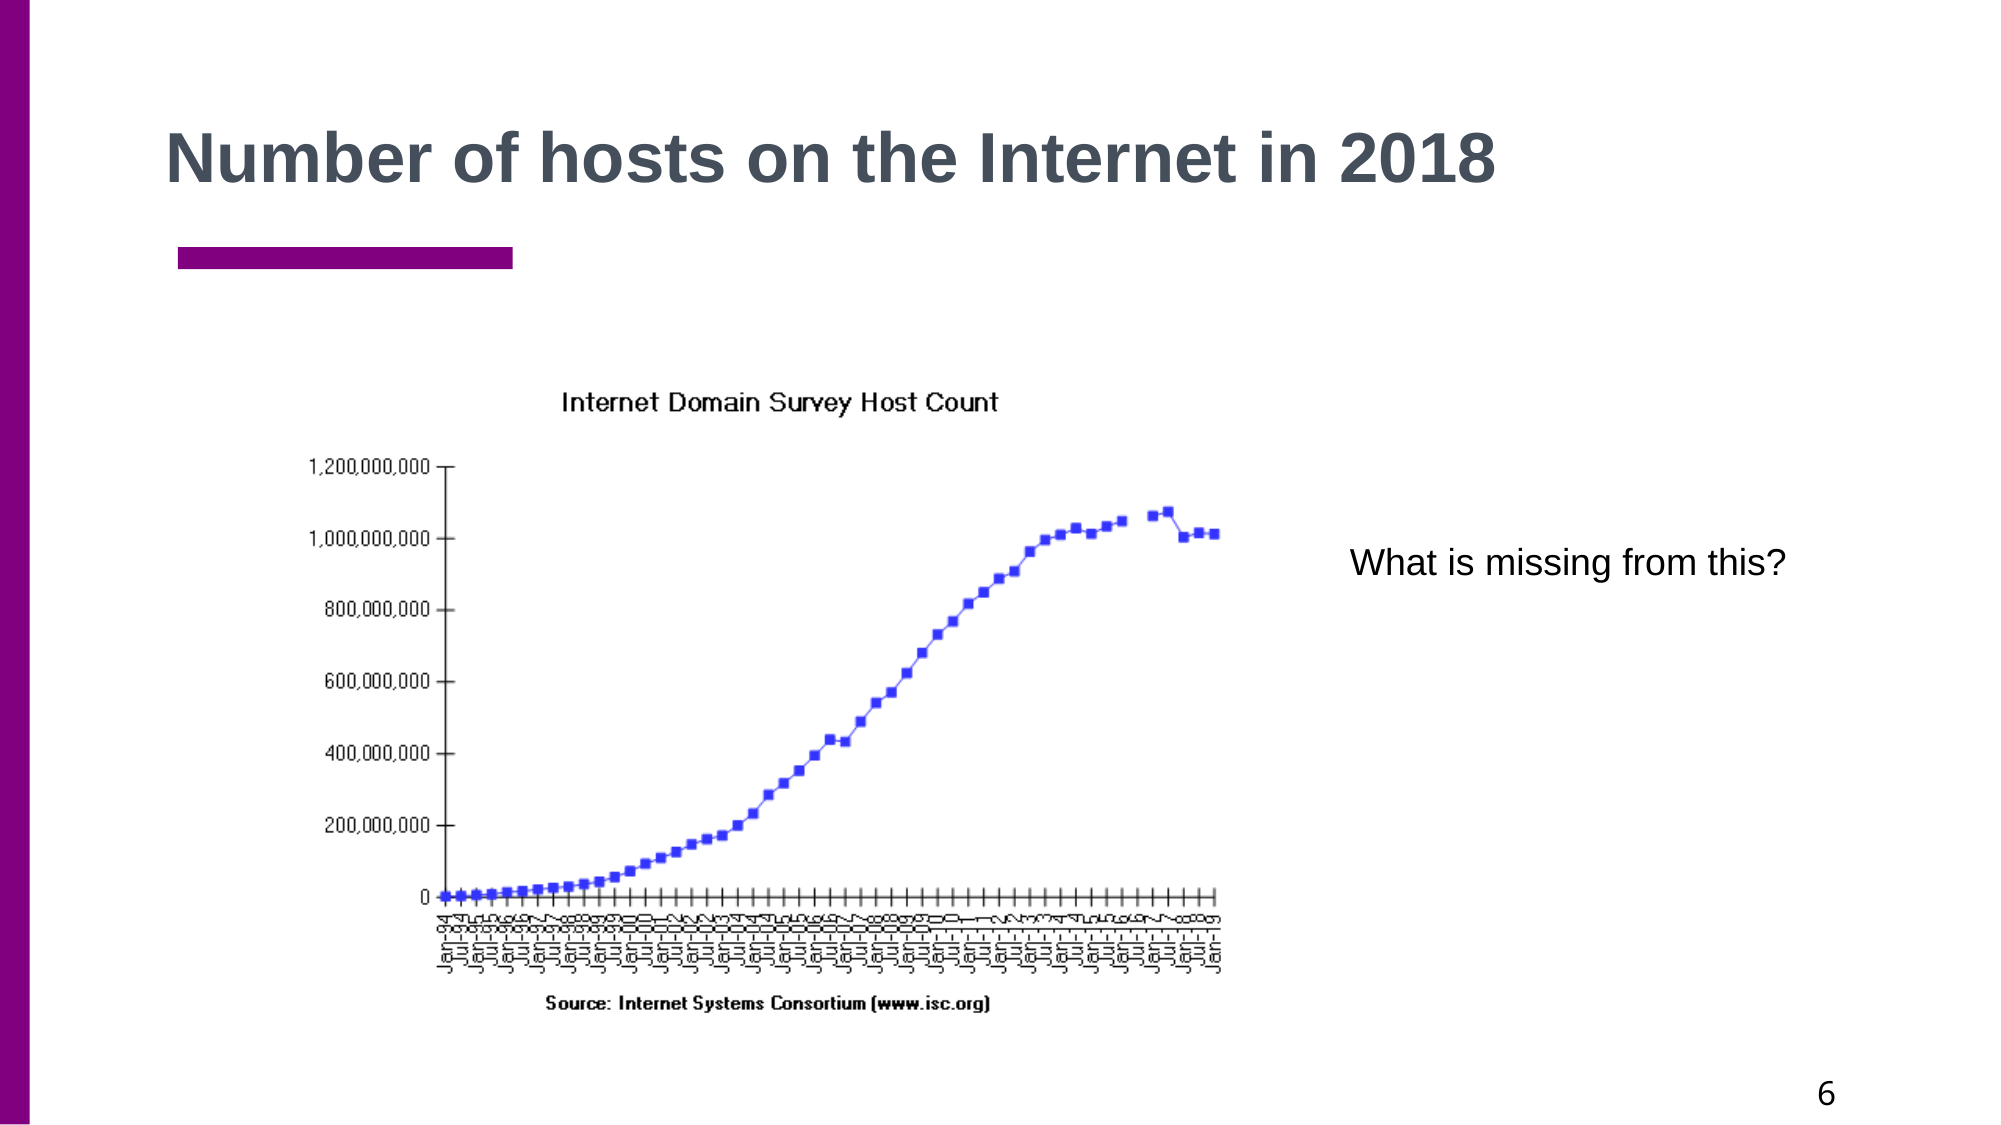

Number of hosts on the Internet in 2018
What is missing from this?